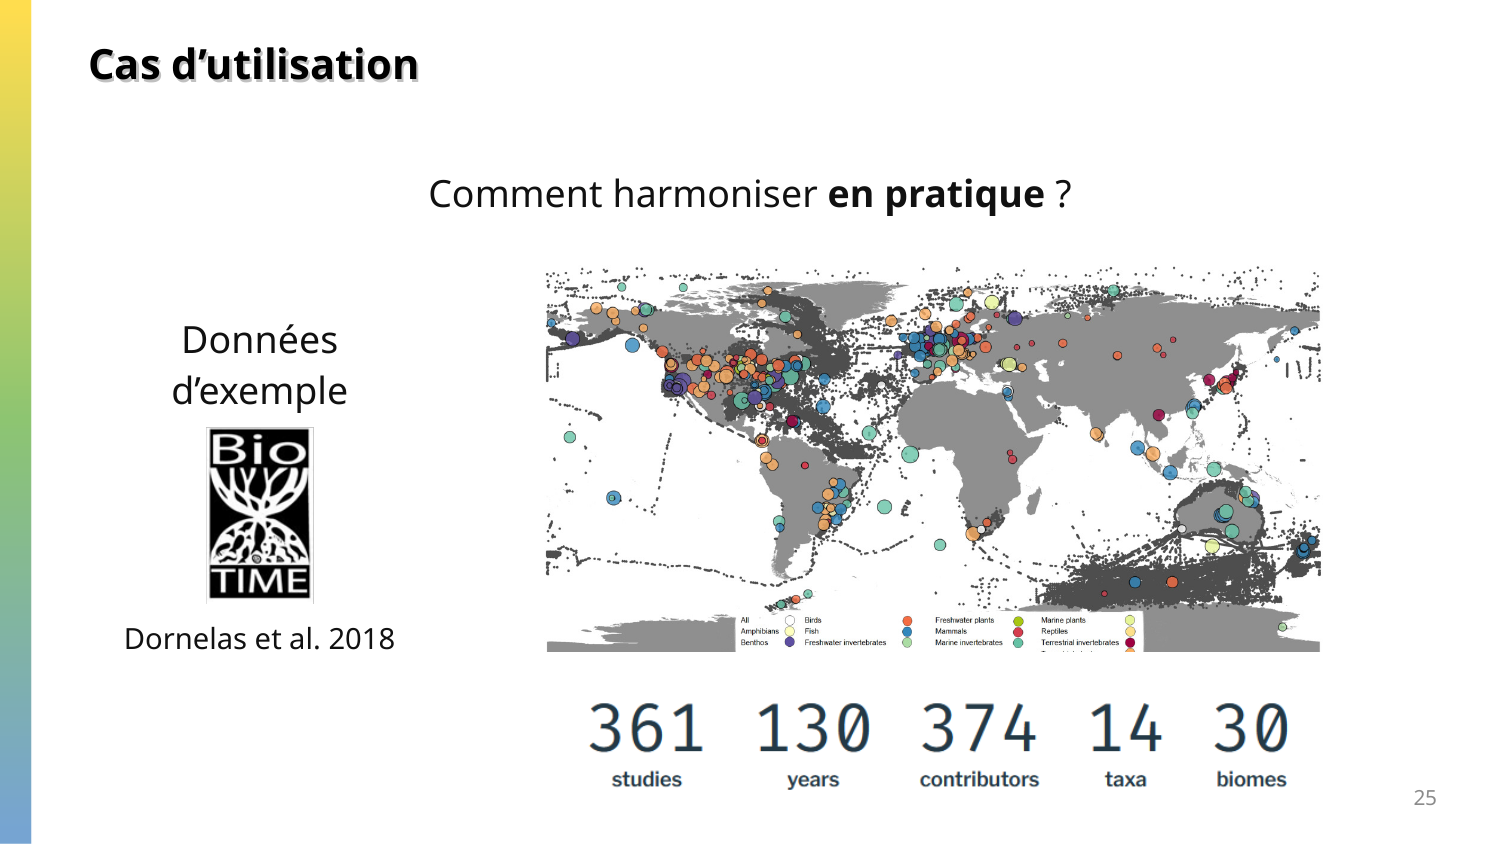

# Cas d’utilisation
Comment harmoniser en pratique ?
Données d’exemple
Dornelas et al. 2018